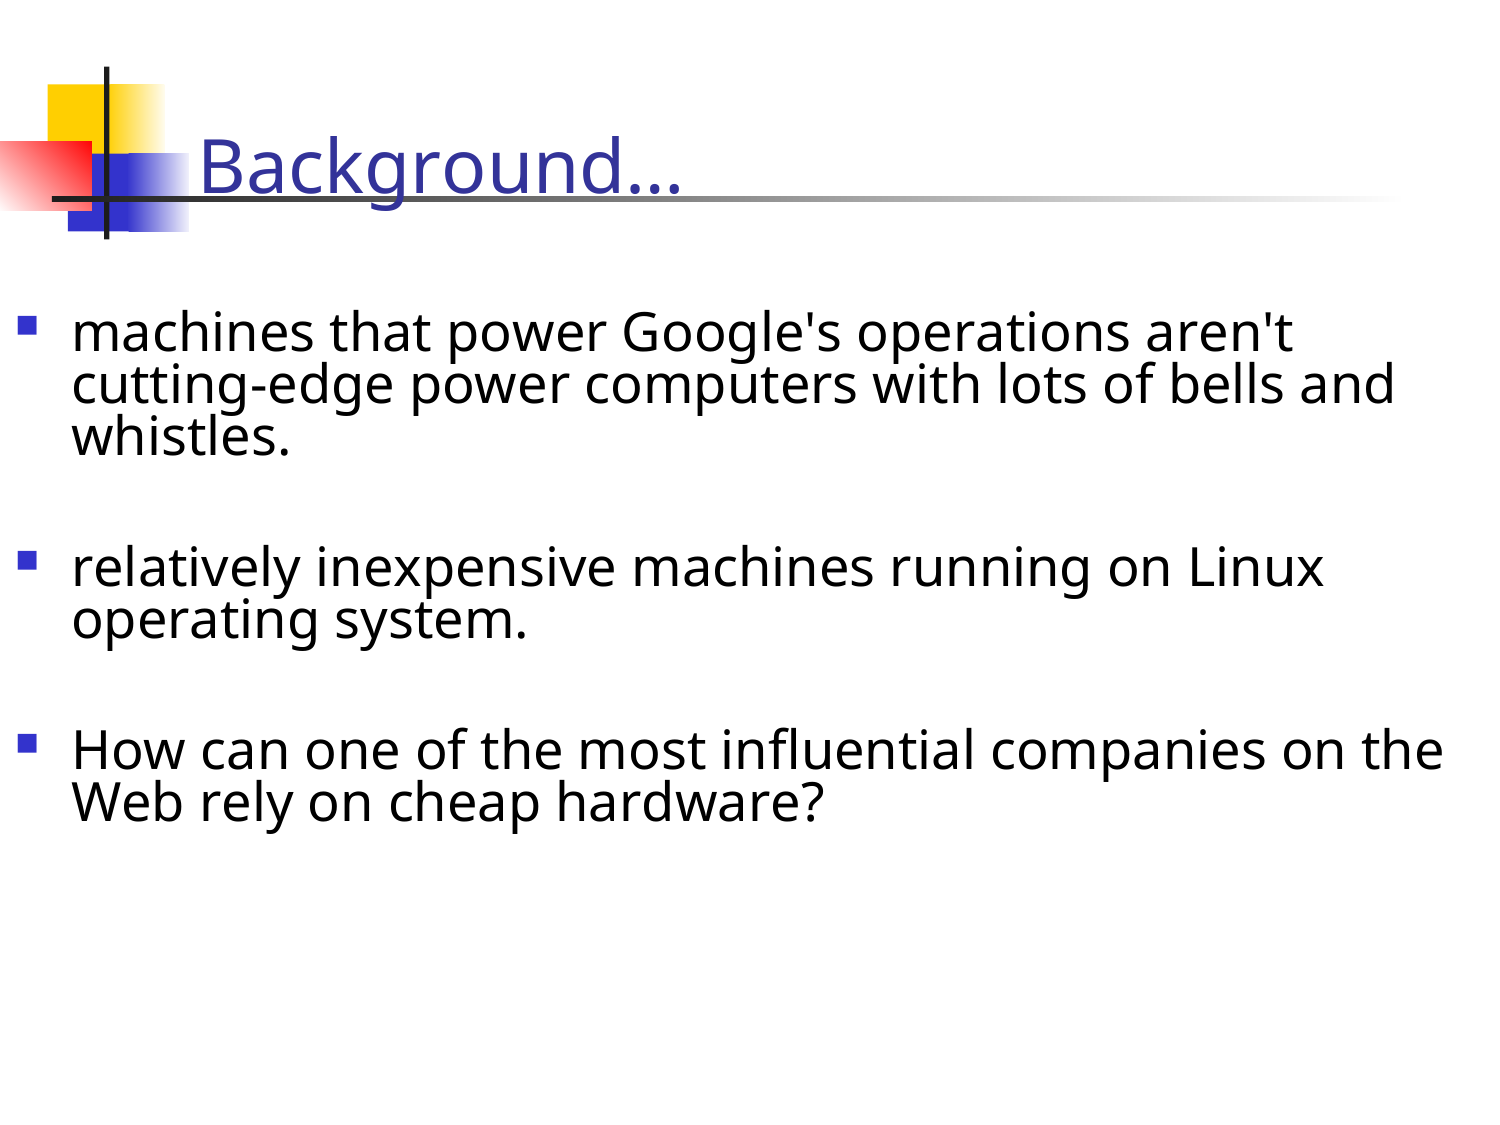

Background…
machines that power Google's operations aren't cutting-edge power computers with lots of bells and whistles.
relatively inexpensive machines running on Linux operating system.
How can one of the most influential companies on the Web rely on cheap hardware?